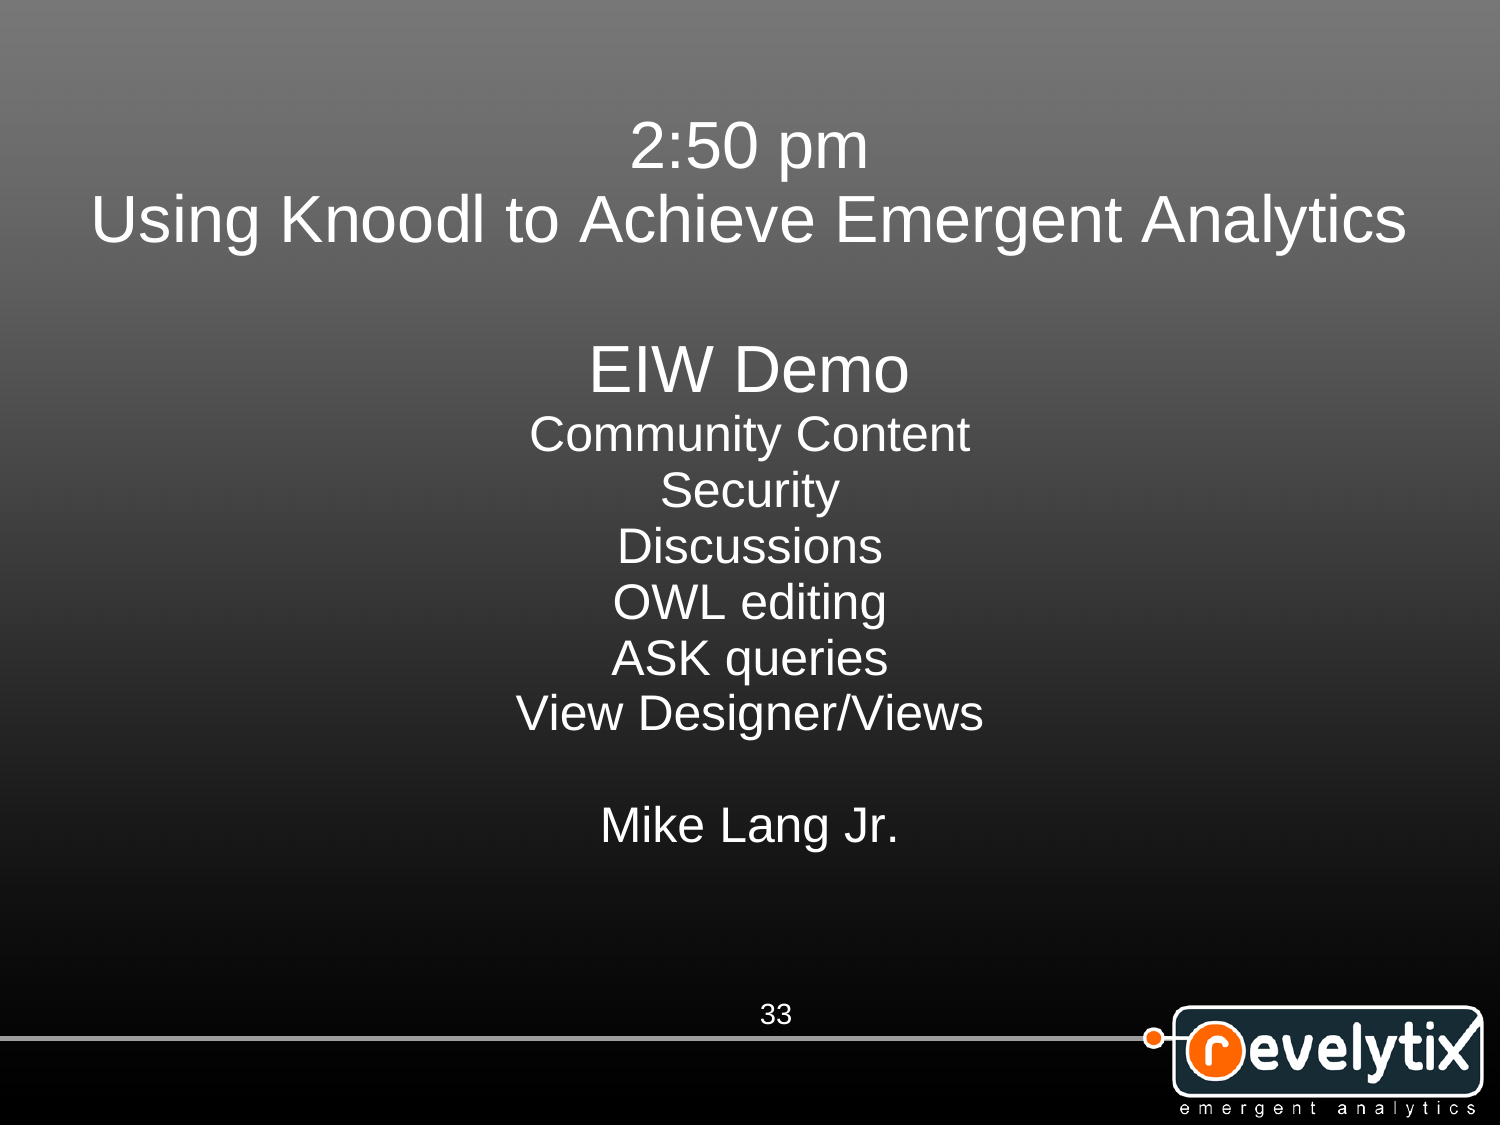

# 2:50 pm
Using Knoodl to Achieve Emergent Analytics
EIW Demo
Community Content
Security
Discussions
OWL editing
ASK queries
View Designer/Views
Mike Lang Jr.
33